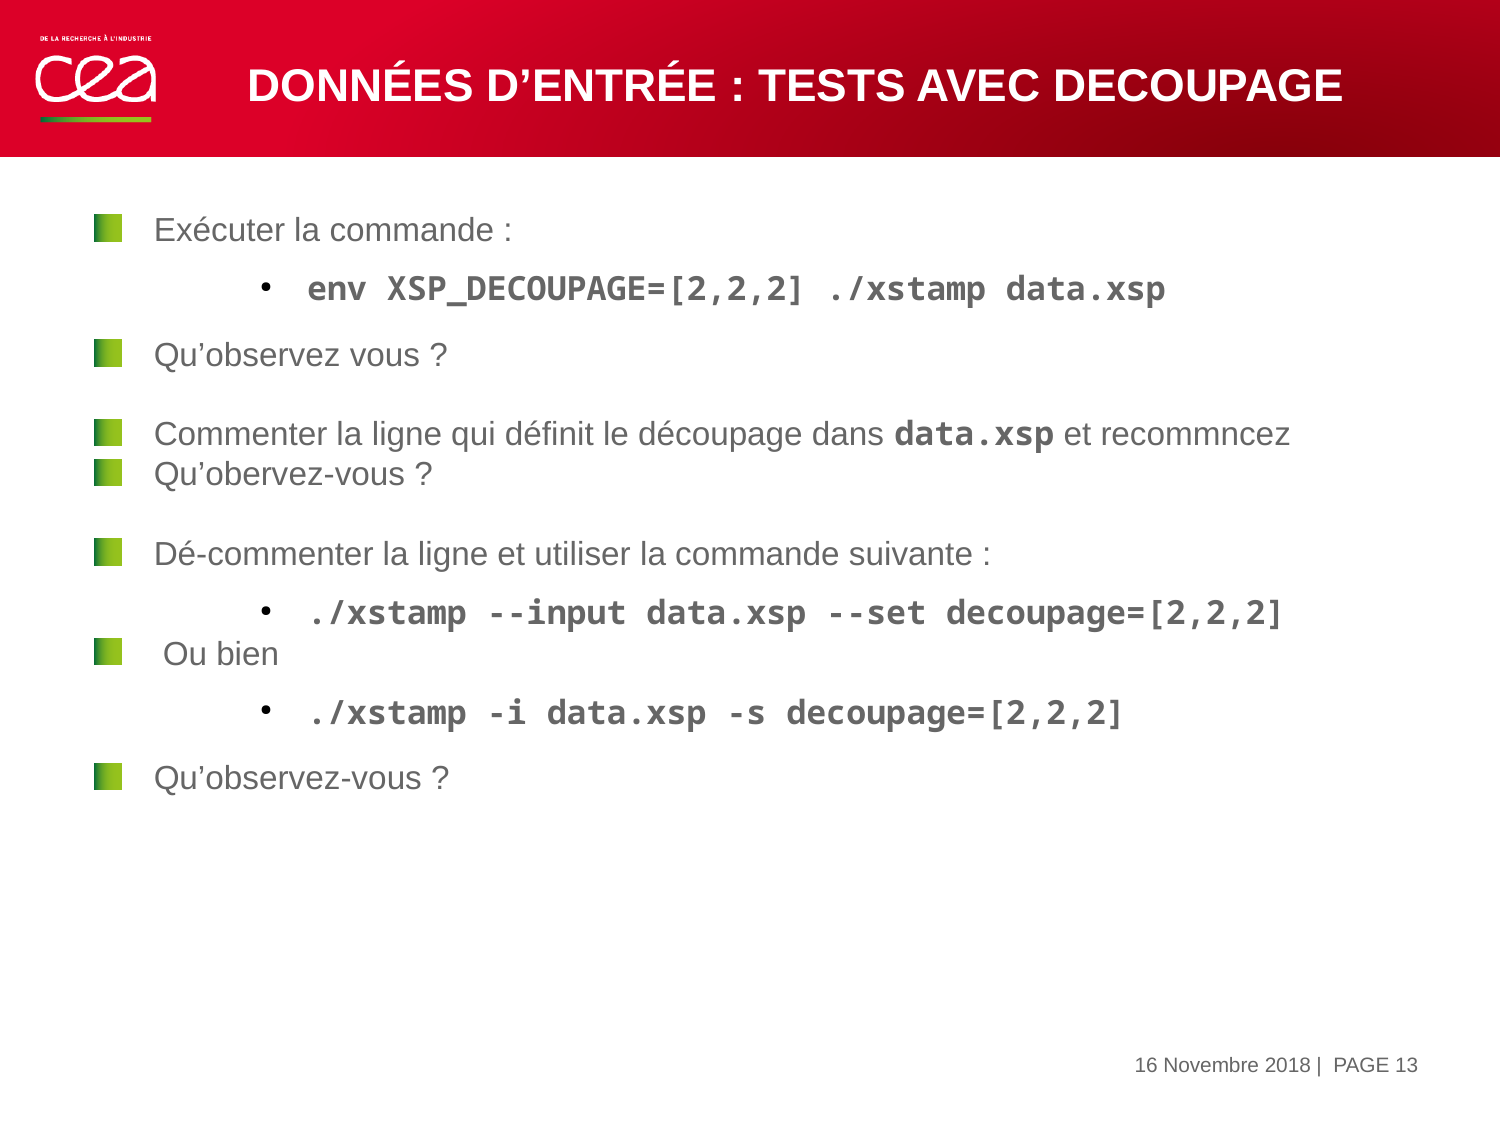

# Données d’entrée : tests avec decoupage
Exécuter la commande :
env XSP_DECOUPAGE=[2,2,2] ./xstamp data.xsp
Qu’observez vous ?
Commenter la ligne qui définit le découpage dans data.xsp et recommncez
Qu’obervez-vous ?
Dé-commenter la ligne et utiliser la commande suivante :
./xstamp --input data.xsp --set decoupage=[2,2,2]
 Ou bien
./xstamp -i data.xsp -s decoupage=[2,2,2]
Qu’observez-vous ?
| PAGE
16 Novembre 2018